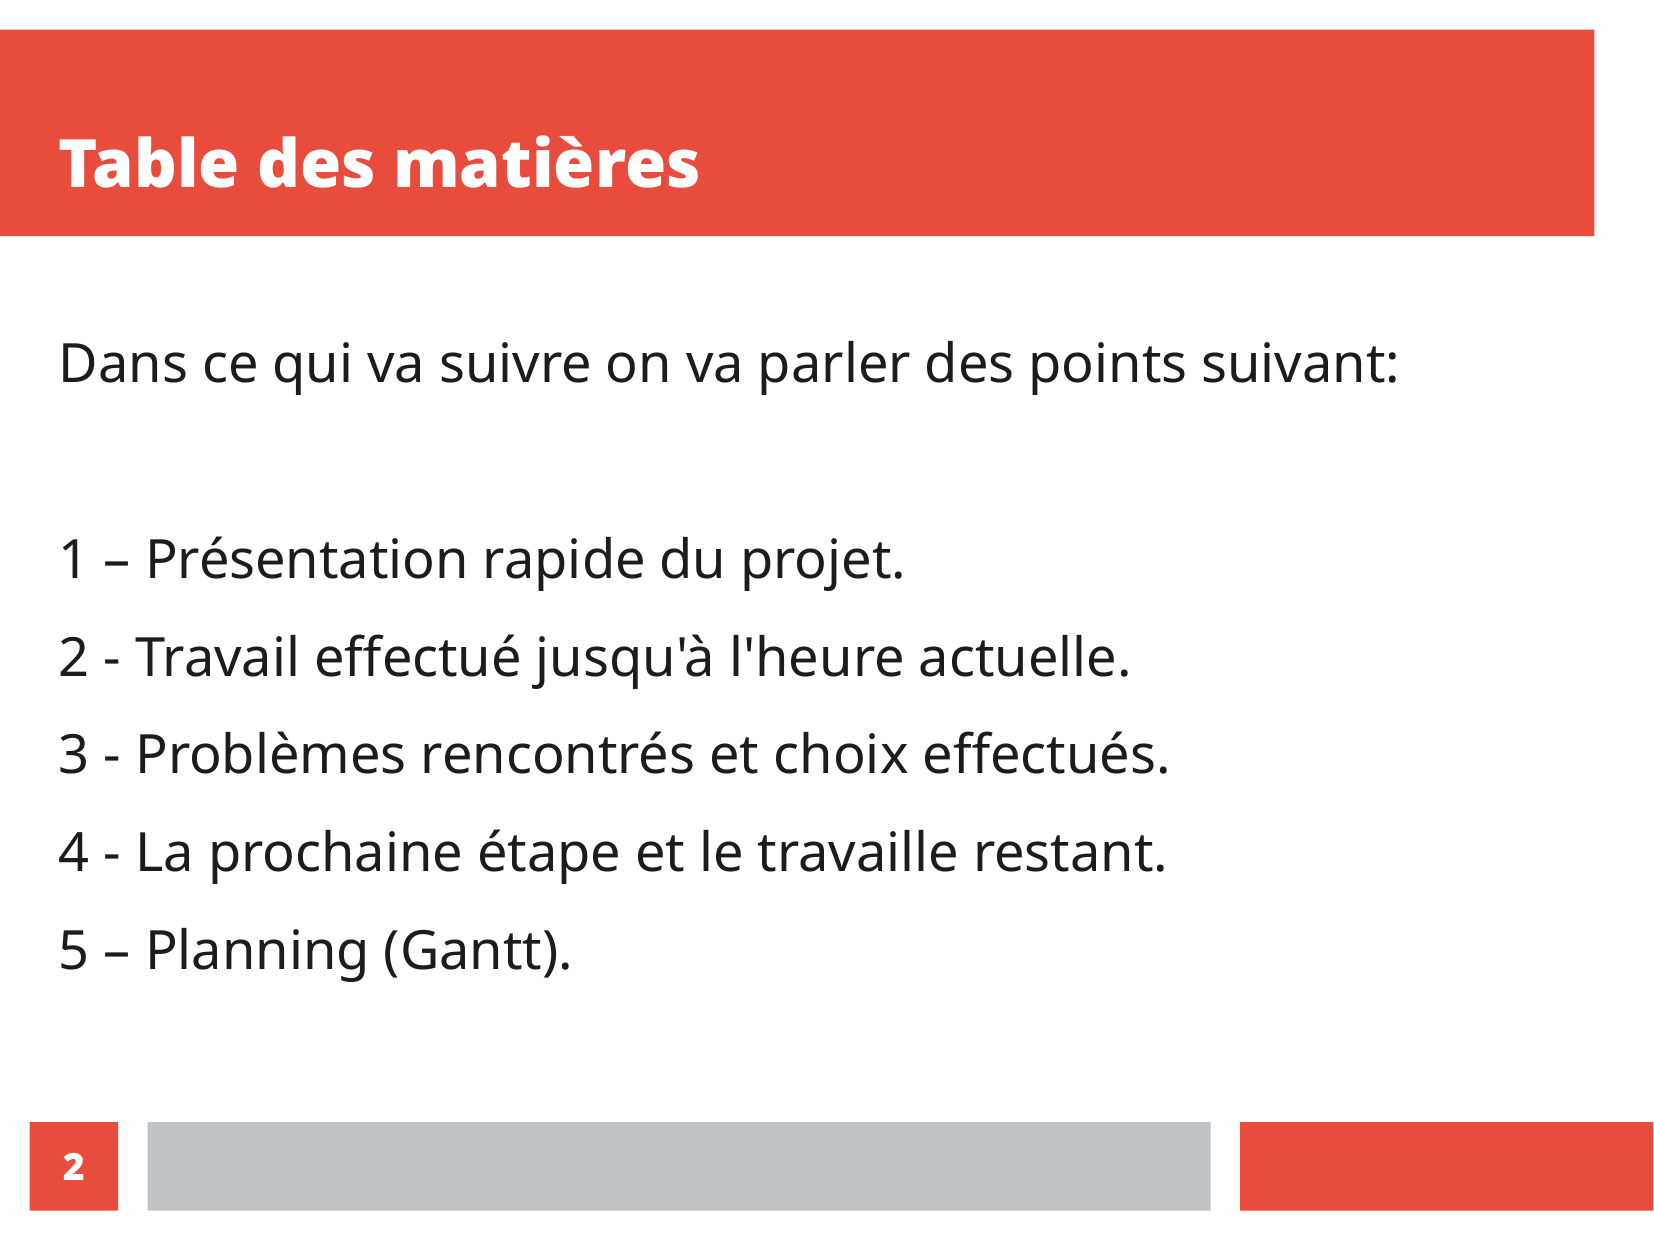

# Table des matières
Dans ce qui va suivre on va parler des points suivant:
1 – Présentation rapide du projet.
2 - Travail effectué jusqu'à l'heure actuelle.
3 - Problèmes rencontrés et choix effectués.
4 - La prochaine étape et le travaille restant.
5 – Planning (Gantt).
2